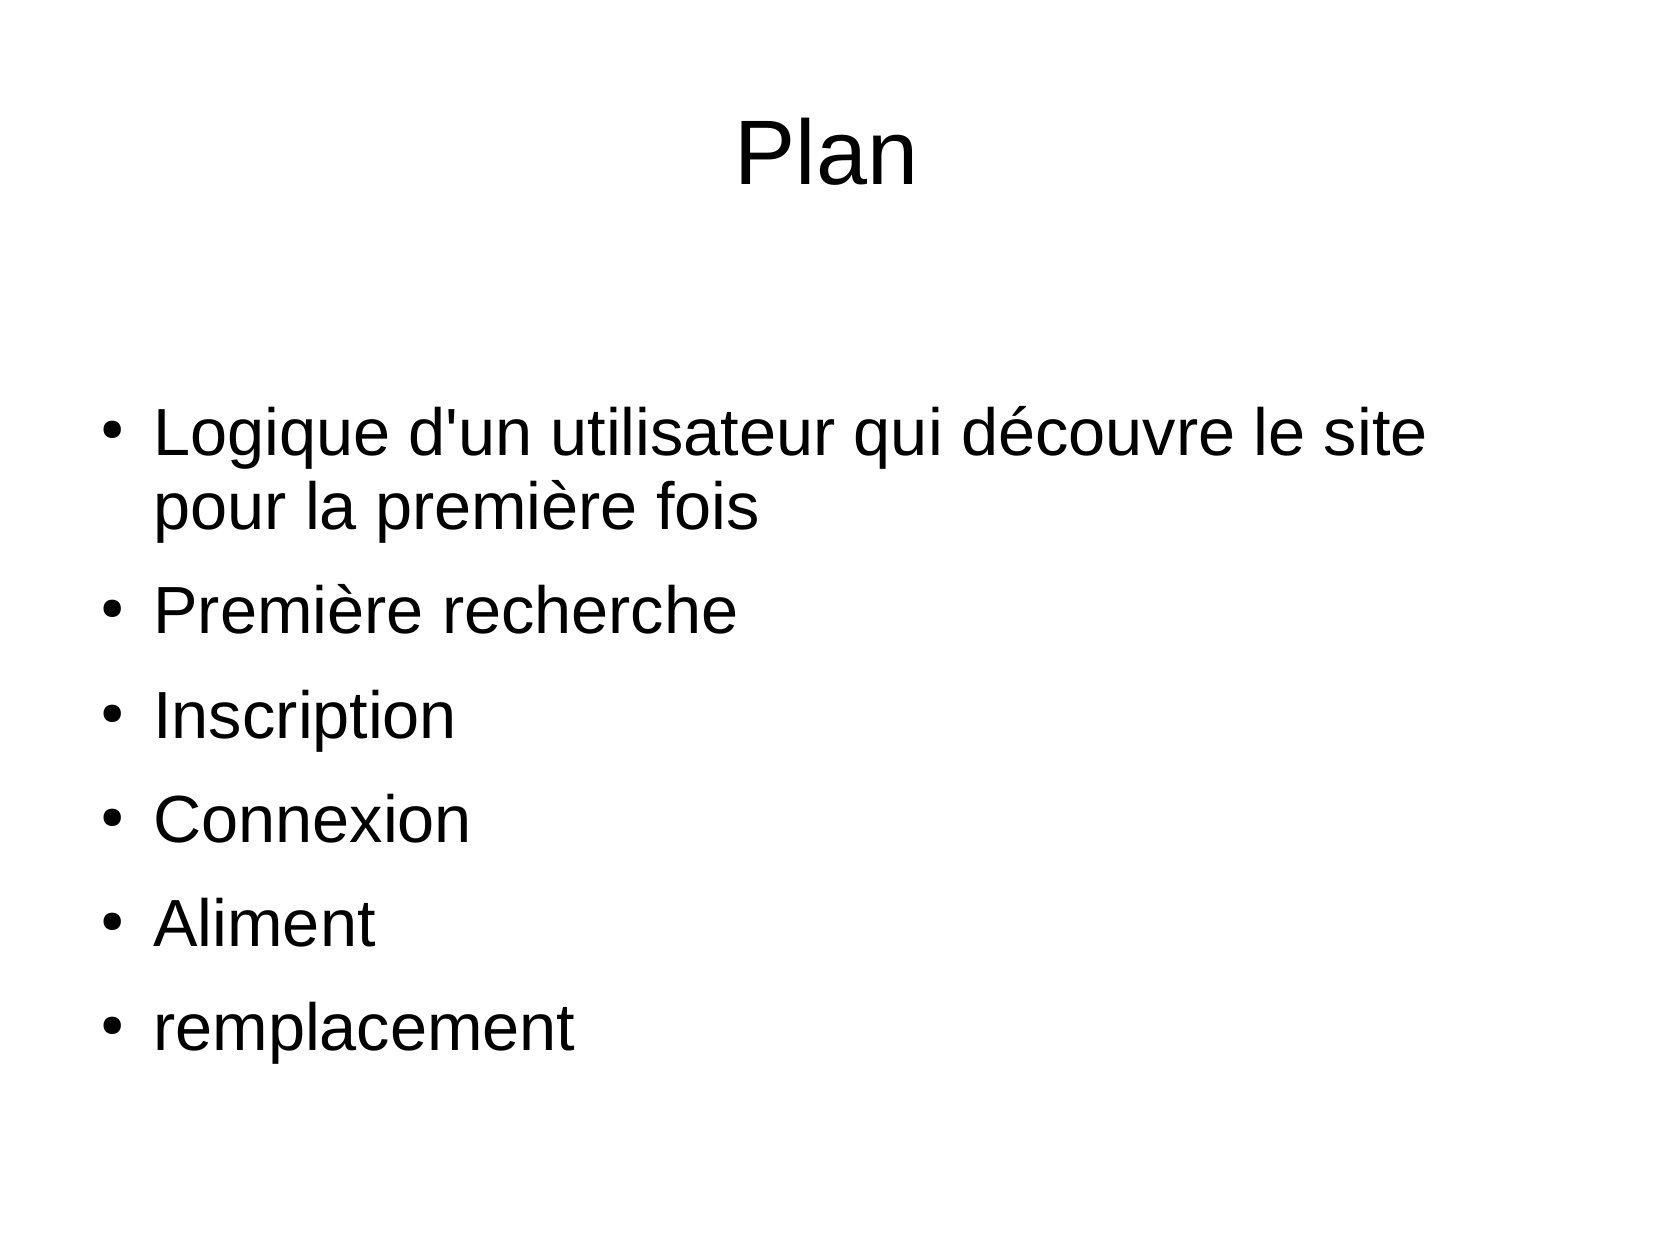

# Plan
Logique d'un utilisateur qui découvre le site pour la première fois
Première recherche
Inscription
Connexion
Aliment
remplacement